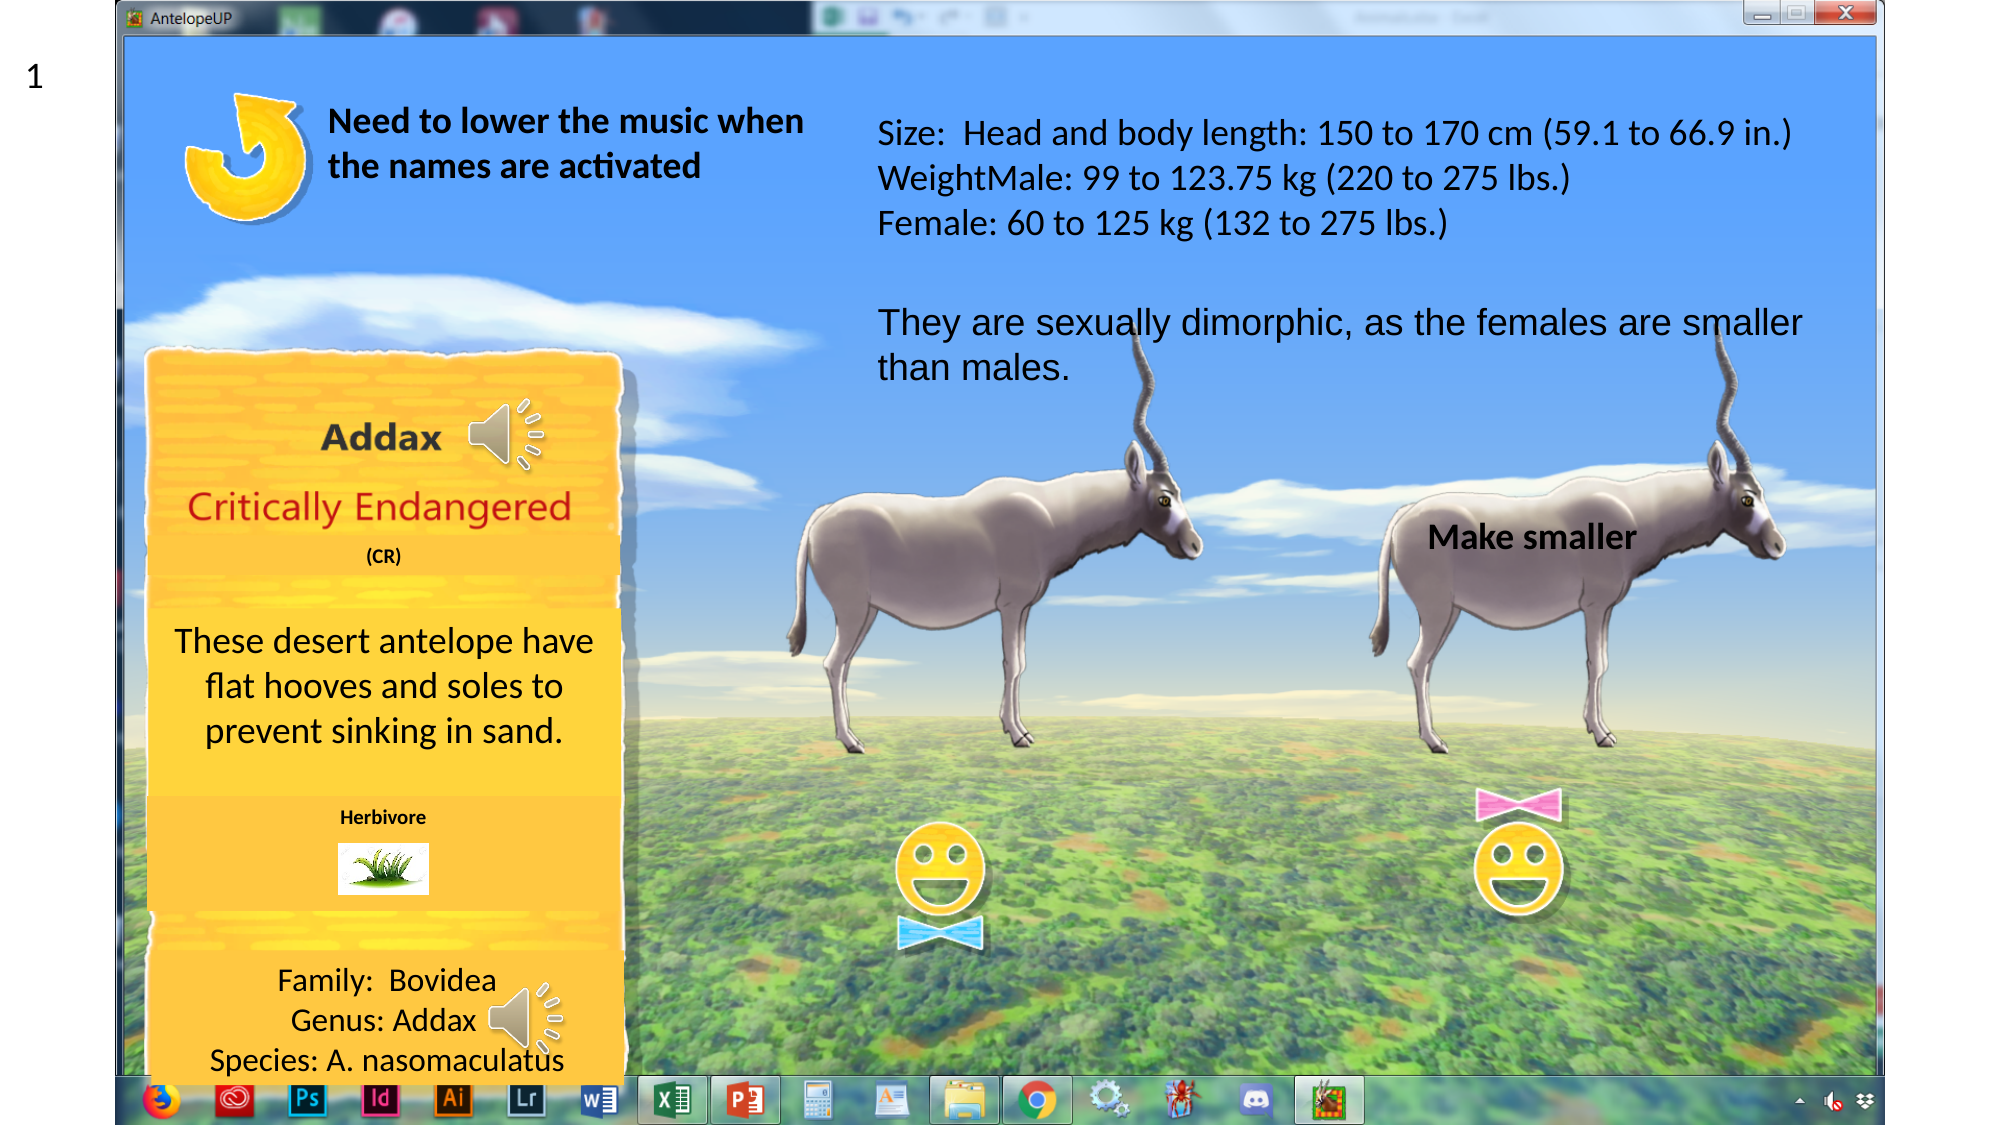

1
Need to lower the music when the names are activated
Size: Head and body length: 150 to 170 cm (59.1 to 66.9 in.)
WeightMale: 99 to 123.75 kg (220 to 275 lbs.)
Female: 60 to 125 kg (132 to 275 lbs.)
They are sexually dimorphic, as the females are smaller than males.
Make smaller
(CR)
These desert antelope have flat hooves and soles to prevent sinking in sand.
Herbivore
Family: Bovidea
Genus: Addax
Species: A. nasomaculatus